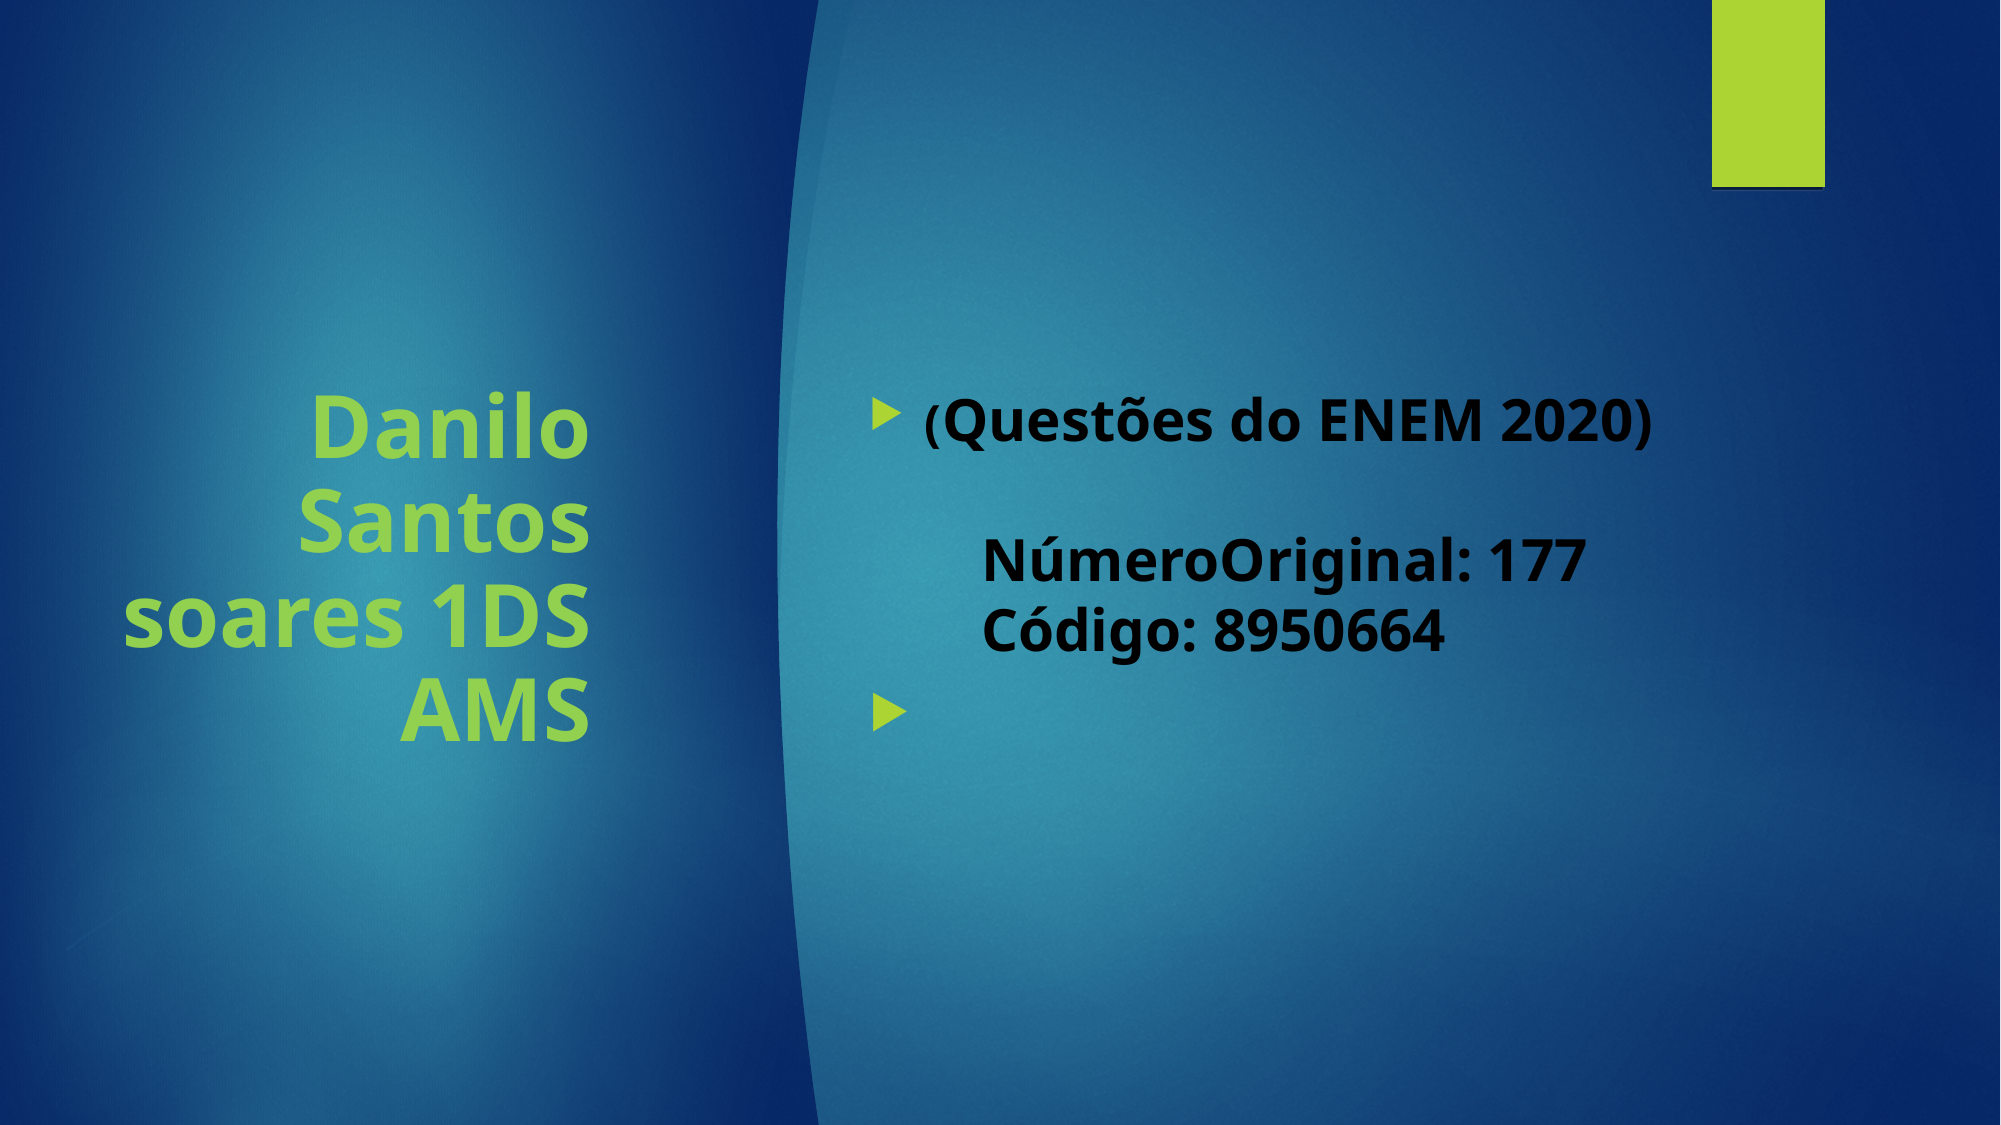

# Danilo Santos soares 1DS AMS
(Questões do ENEM 2020)
NúmeroOriginal: 177 Código: 8950664